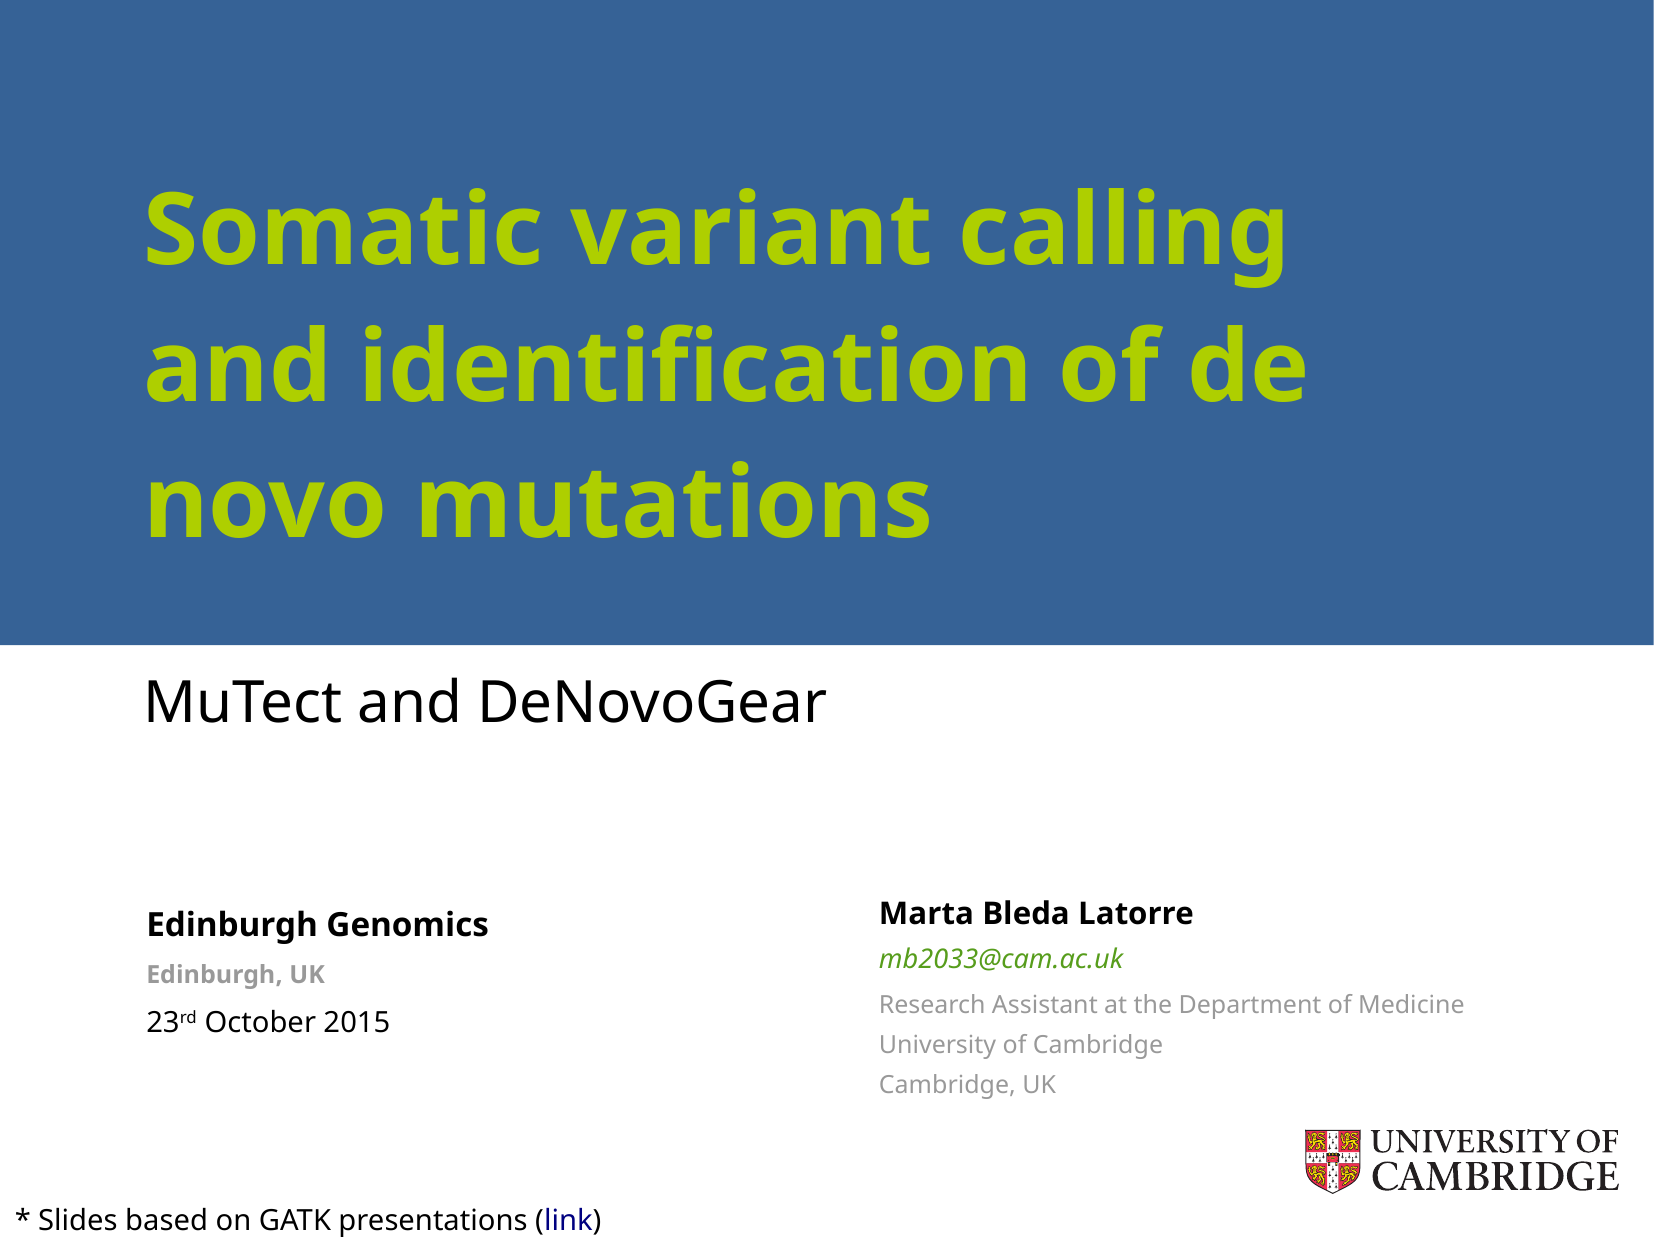

# Somatic variant calling and identification of de novo mutations
MuTect and DeNovoGear
Edinburgh Genomics
Edinburgh, UK
23rd October 2015
* Slides based on GATK presentations (link)